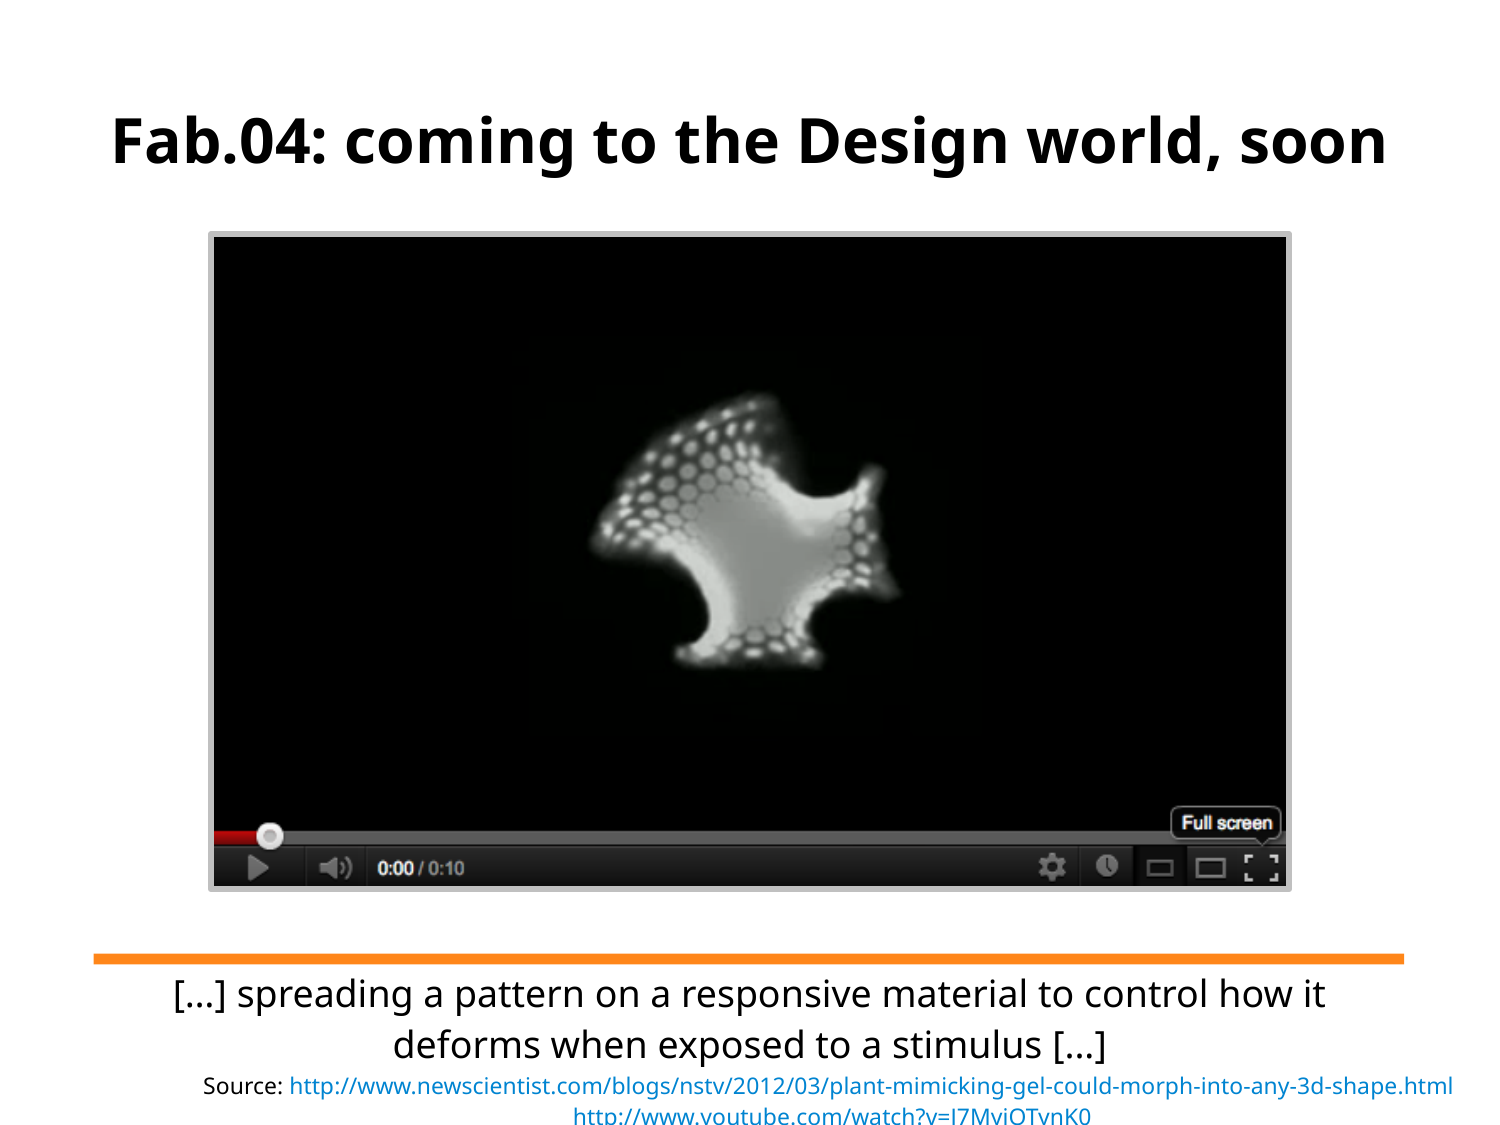

# Fab.04: coming to the Design world, soon
[…] spreading a pattern on a responsive material to control how it deforms when exposed to a stimulus [...]
Source: http://www.newscientist.com/blogs/nstv/2012/03/plant-mimicking-gel-could-morph-into-any-3d-shape.html
http://www.youtube.com/watch?v=J7MyjOTynK0